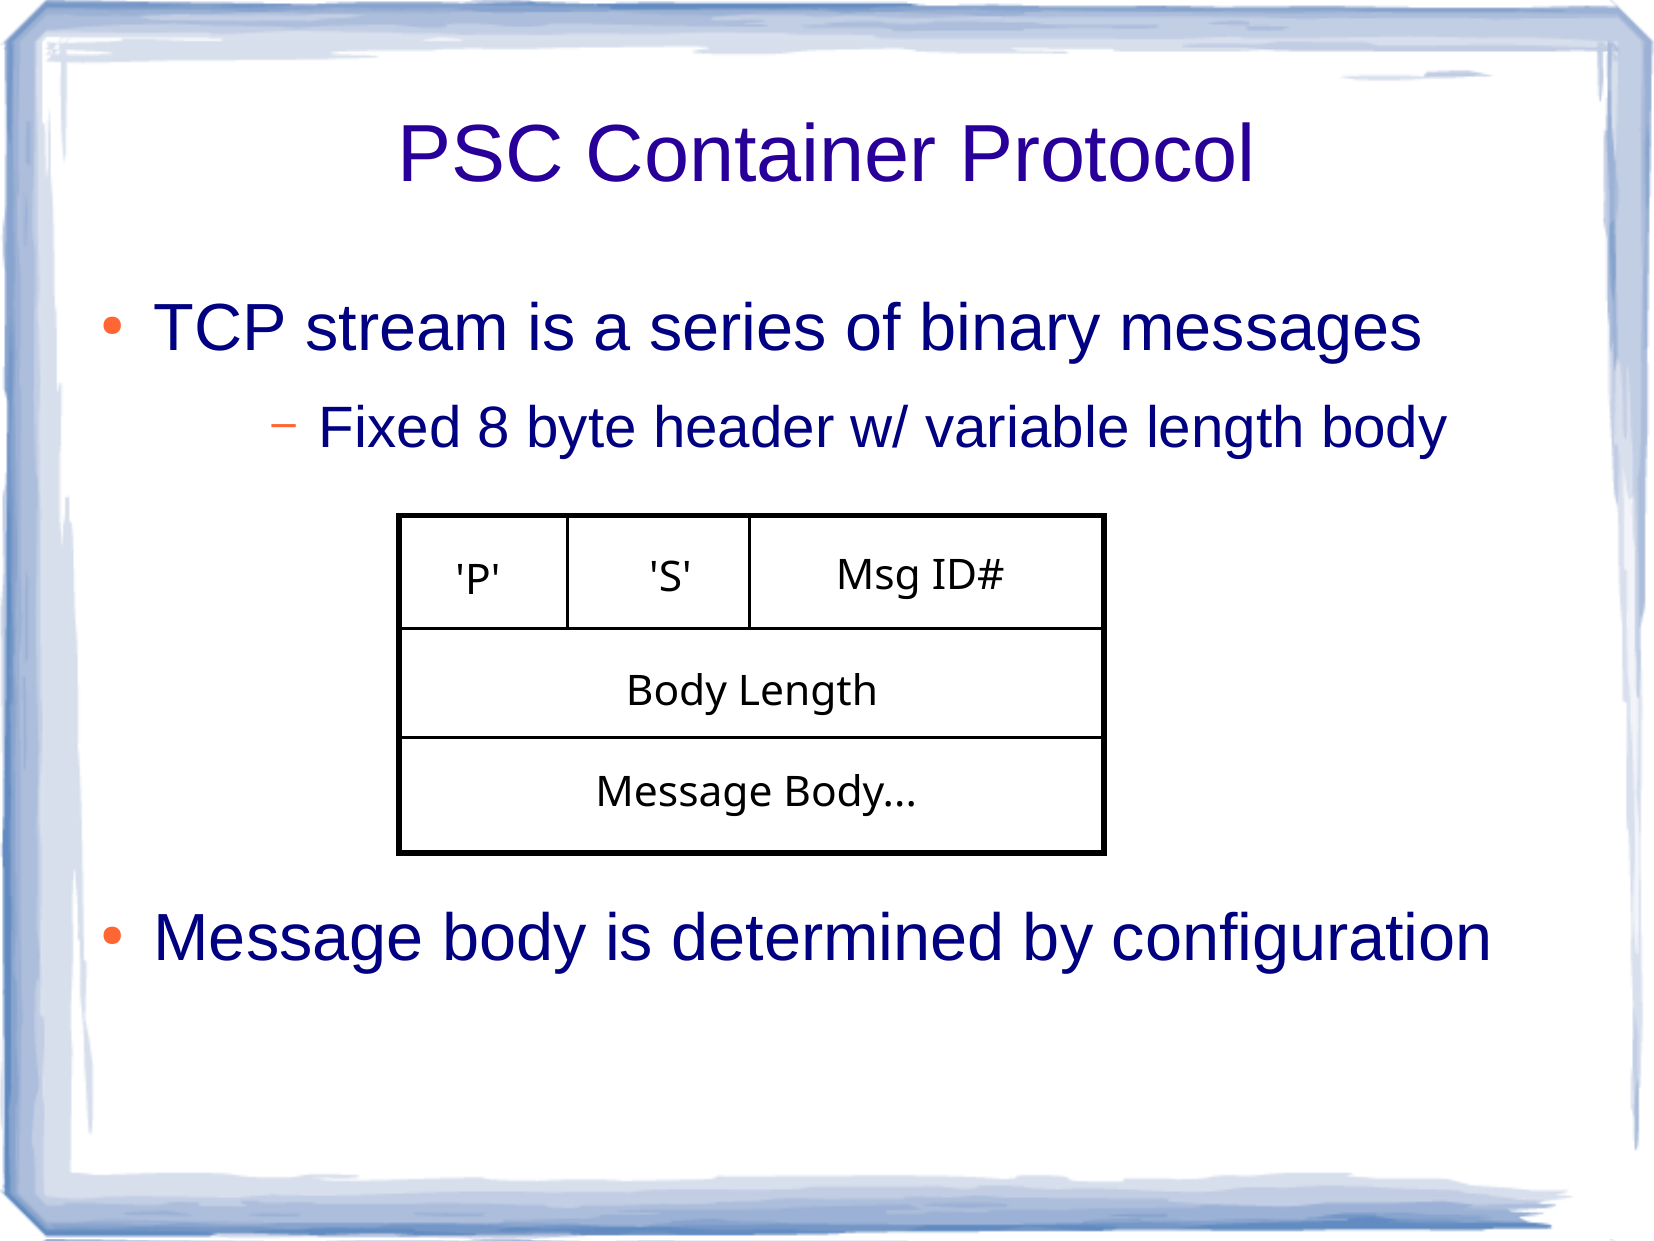

# PSC Container Protocol
TCP stream is a series of binary messages
Fixed 8 byte header w/ variable length body
Message body is determined by configuration